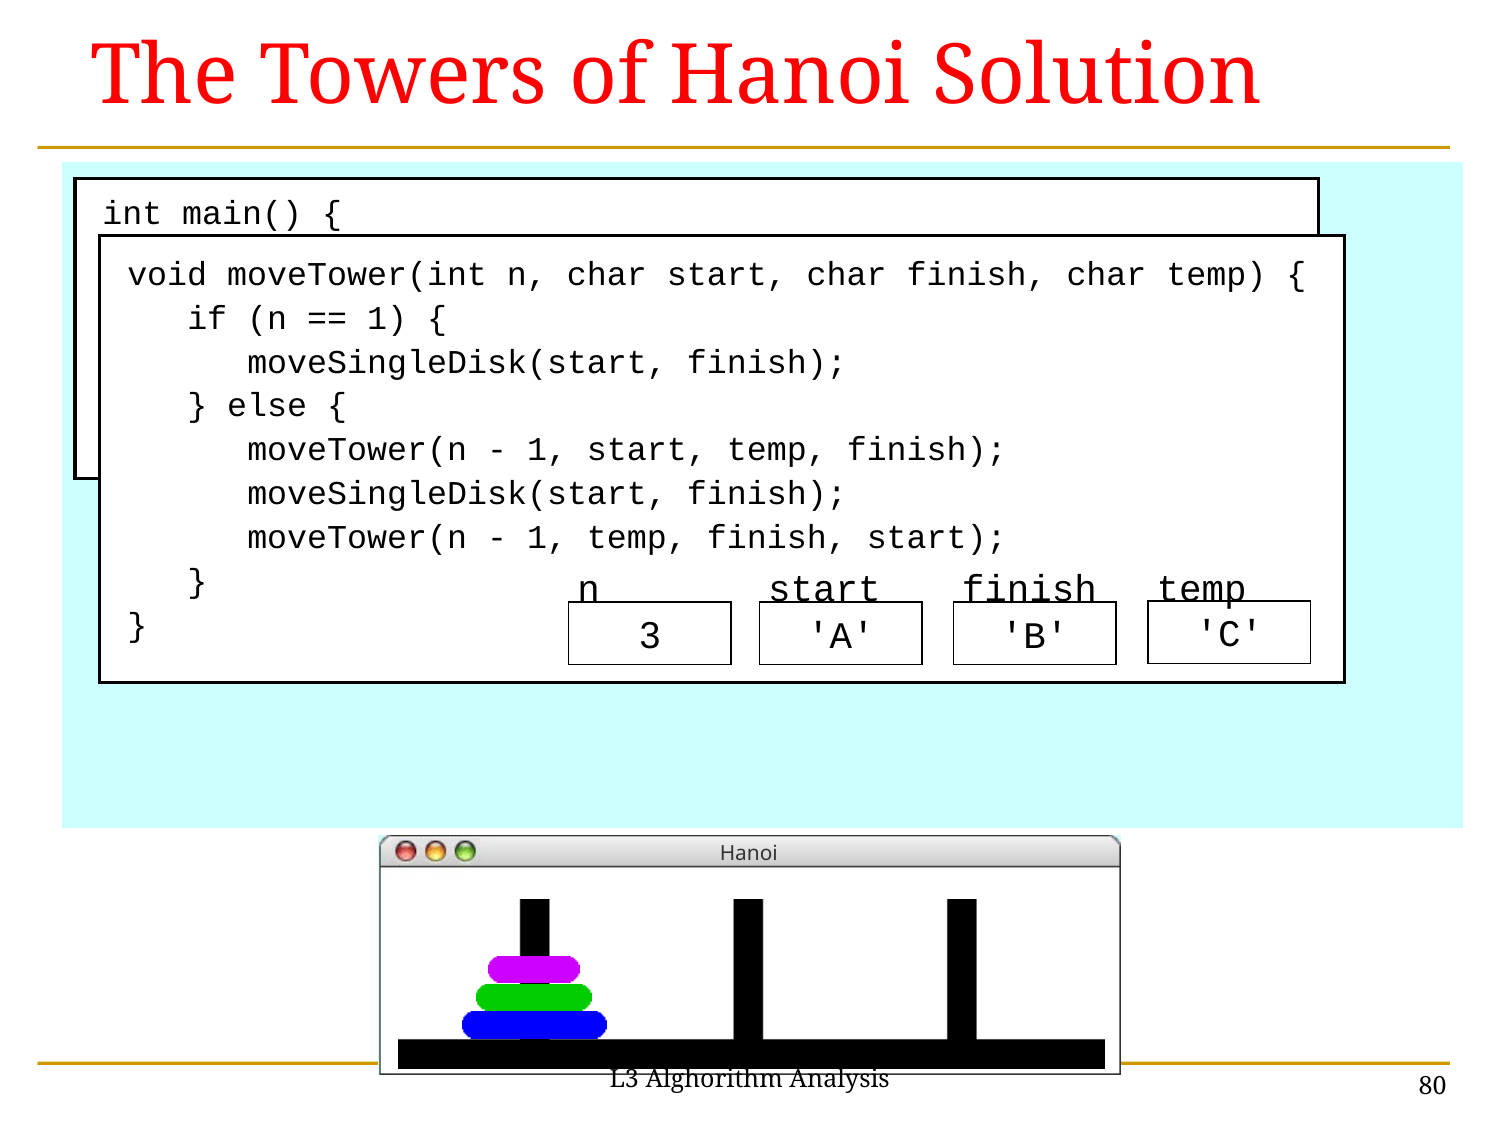

# The Towers of Hanoi Solution
int main() {
 int nDisks = 3;
 initHanoiGraphics(nDisks);
 moveTower(nDisks, 'A', 'B', 'C');
 return 0;
}
void moveTower(int n, char start, char finish, char temp) {
 if (n == 1) {
 moveSingleDisk(start, finish);
 } else {
 moveTower(n - 1, start, temp, finish);
 moveSingleDisk(start, finish);
 moveTower(n - 1, temp, finish, start);
 }
}
n
start
finish
temp
'C'
3
'A'
'B'
int main() {
 int nDisks = 3;
 initHanoiGraphics(nDisks);
 moveTower(nDisks, 'A', 'B', 'C');
 return 0;
}
void moveTower(int n, char start, char finish, char temp) {
 if (n == 1) {
 moveSingleDisk(start, finish);
 } else {
 moveTower(n - 1, start, temp, finish);
 moveSingleDisk(start, finish);
 moveTower(n - 1, temp, finish, start);
 }
}
n
start
finish
temp
'C'
3
'A'
'B'
void moveTower(int n, char start, char finish, char temp) {
 if (n == 1) {
 moveSingleDisk(start, finish);
 } else {
 moveTower(n - 1, start, temp, finish);
 moveSingleDisk(start, finish);
 moveTower(n - 1, temp, finish, start);
 }
}
n
start
finish
temp
'B'
2
'A'
'C'
void moveTower(int n, char start, char finish, char temp) {
 if (n == 1) {
 moveSingleDisk(start, finish);
 } else {
 moveTower(n - 1, start, temp, finish);
 moveSingleDisk(start, finish);
 moveTower(n - 1, temp, finish, start);
 }
}
n
start
finish
temp
'A'
2
'C'
'B'
void moveTower(int n, char start, char finish, char temp) {
 if (n == 1) {
 moveSingleDisk(start, finish);
 } else {
 moveTower(n - 1, start, temp, finish);
 moveSingleDisk(start, finish);
 moveTower(n - 1, temp, finish, start);
 }
}
n
start
finish
temp
'C'
1
'A'
'B'
void moveTower(int n, char start, char finish, char temp) {
 if (n == 1) {
 moveSingleDisk(start, finish);
 } else {
 moveTower(n - 1, start, temp, finish);
 moveSingleDisk(start, finish);
 moveTower(n - 1, temp, finish, start);
 }
}
n
start
finish
temp
'A'
1
'B'
'C'
void moveTower(int n, char start, char finish, char temp) {
 if (n == 1) {
 moveSingleDisk(start, finish);
 } else {
 moveTower(n - 1, start, temp, finish);
 moveSingleDisk(start, finish);
 moveTower(n - 1, temp, finish, start);
 }
}
n
start
finish
temp
'B'
1
'C'
'A'
void moveTower(int n, char start, char finish, char temp) {
 if (n == 1) {
 moveSingleDisk(start, finish);
 } else {
 moveTower(n - 1, start, temp, finish);
 moveSingleDisk(start, finish);
 moveTower(n - 1, temp, finish, start);
 }
}
n
start
finish
temp
'C'
1
'A'
'B'
nDisks
3
Hanoi
L3 Alghorithm Analysis